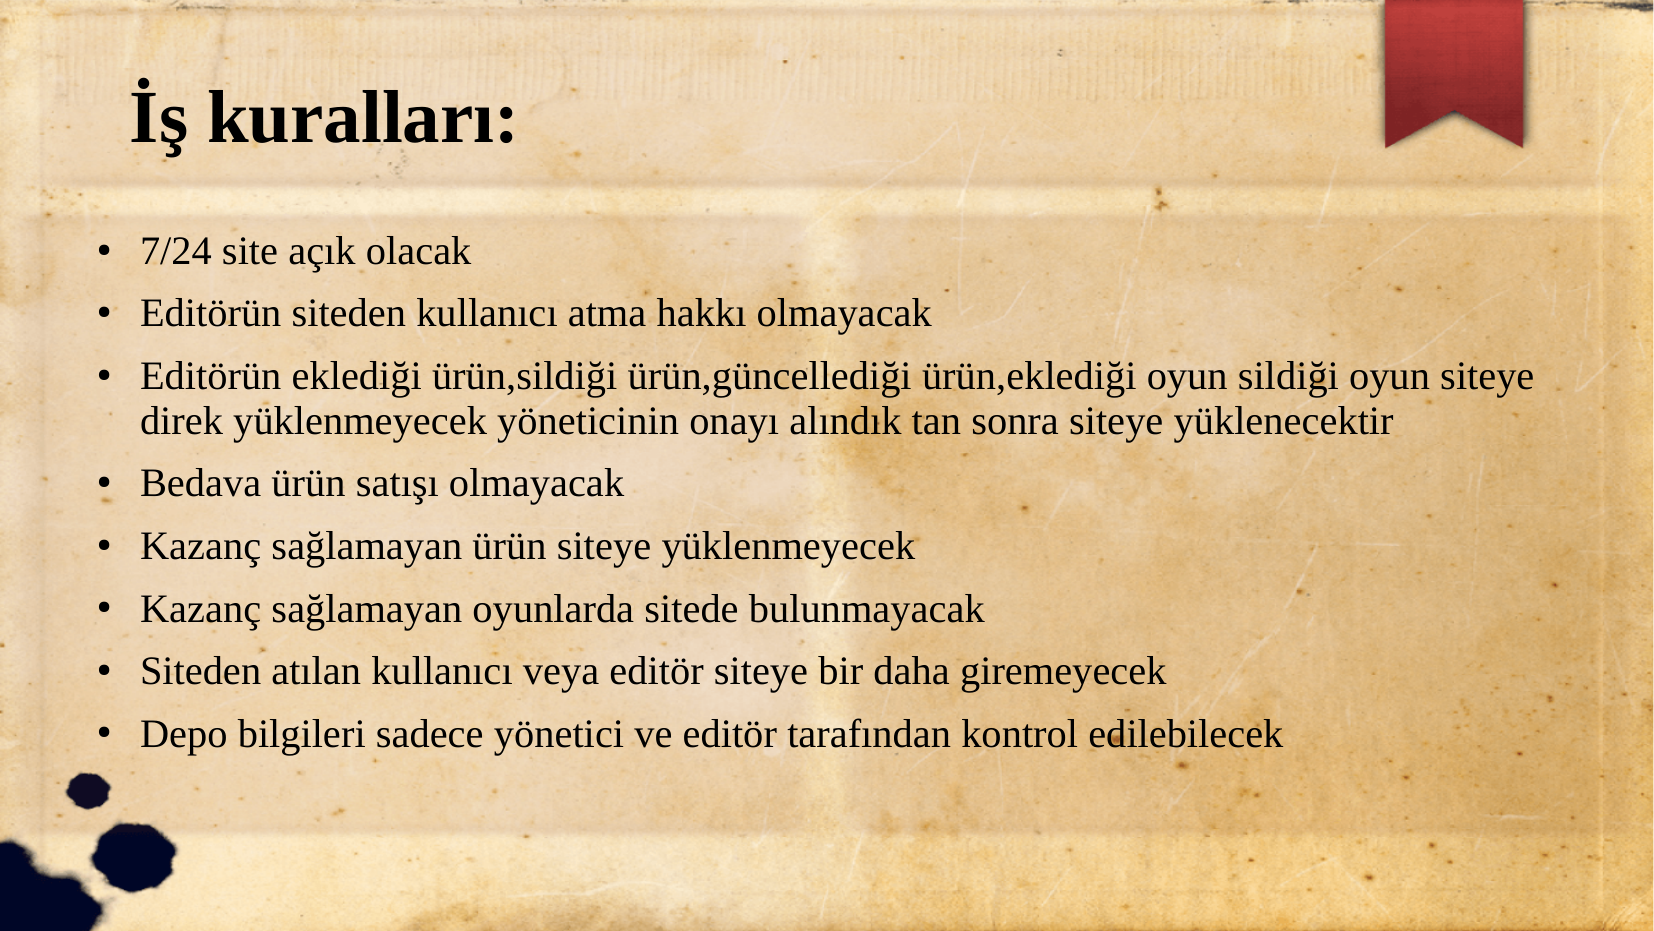

# İş kuralları:
7/24 site açık olacak
Editörün siteden kullanıcı atma hakkı olmayacak
Editörün eklediği ürün,sildiği ürün,güncellediği ürün,eklediği oyun sildiği oyun siteye direk yüklenmeyecek yöneticinin onayı alındık tan sonra siteye yüklenecektir
Bedava ürün satışı olmayacak
Kazanç sağlamayan ürün siteye yüklenmeyecek
Kazanç sağlamayan oyunlarda sitede bulunmayacak
Siteden atılan kullanıcı veya editör siteye bir daha giremeyecek
Depo bilgileri sadece yönetici ve editör tarafından kontrol edilebilecek